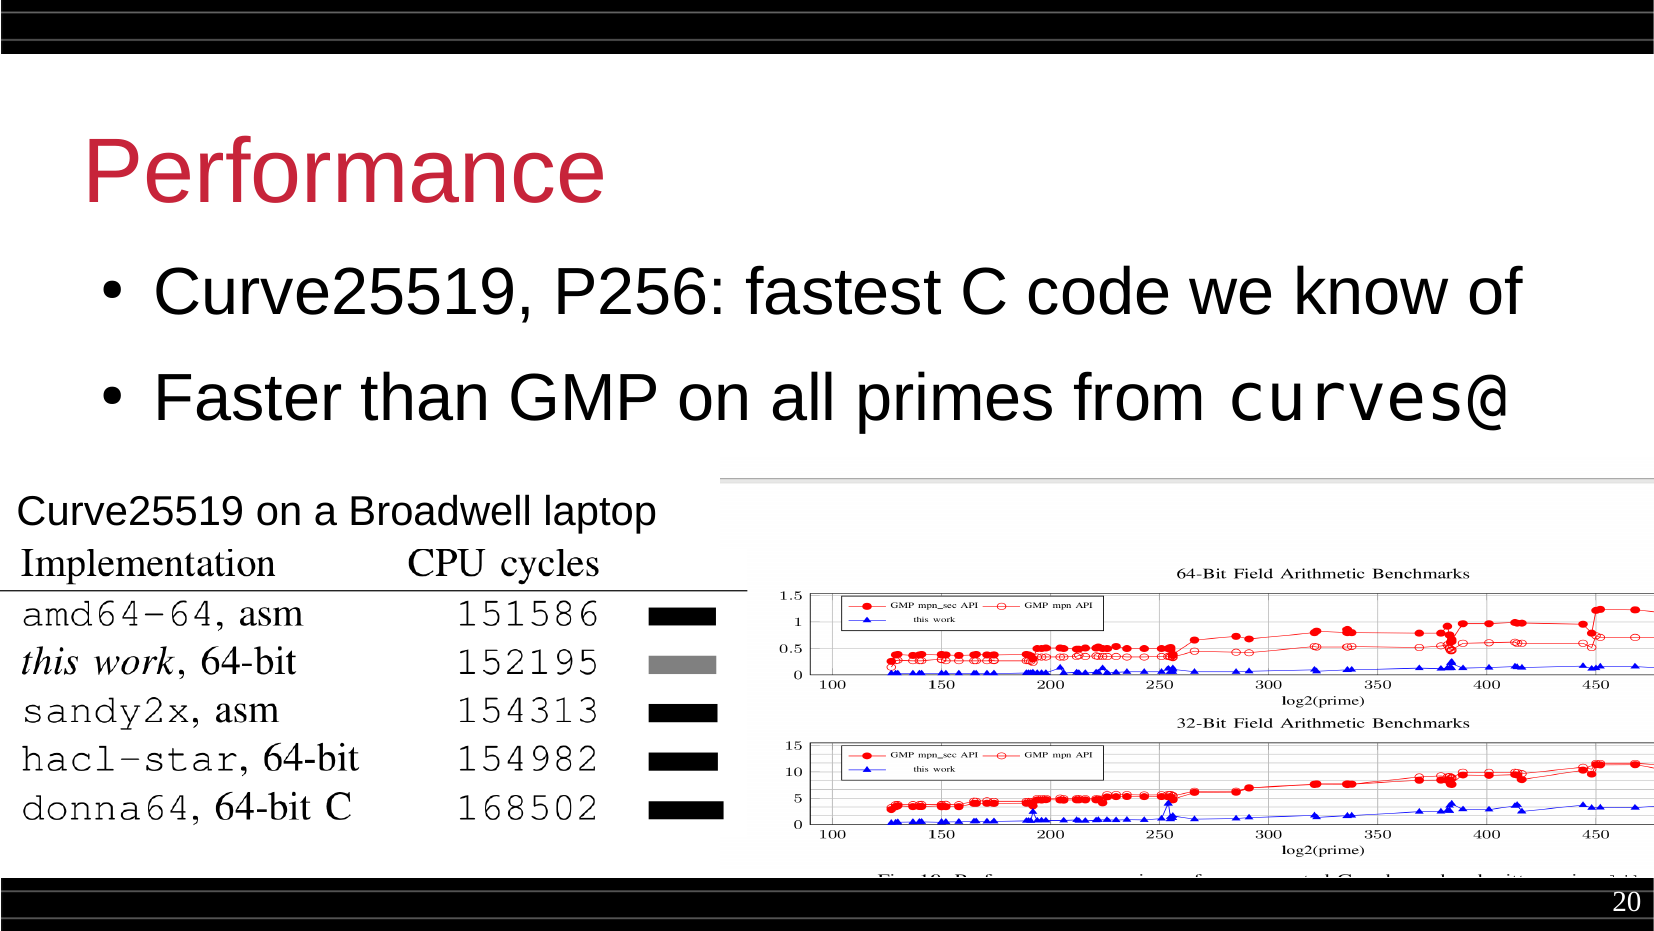

# Performance
Curve25519, P256: fastest C code we know of
Faster than GMP on all primes from curves@
Curve25519 on a Broadwell laptop